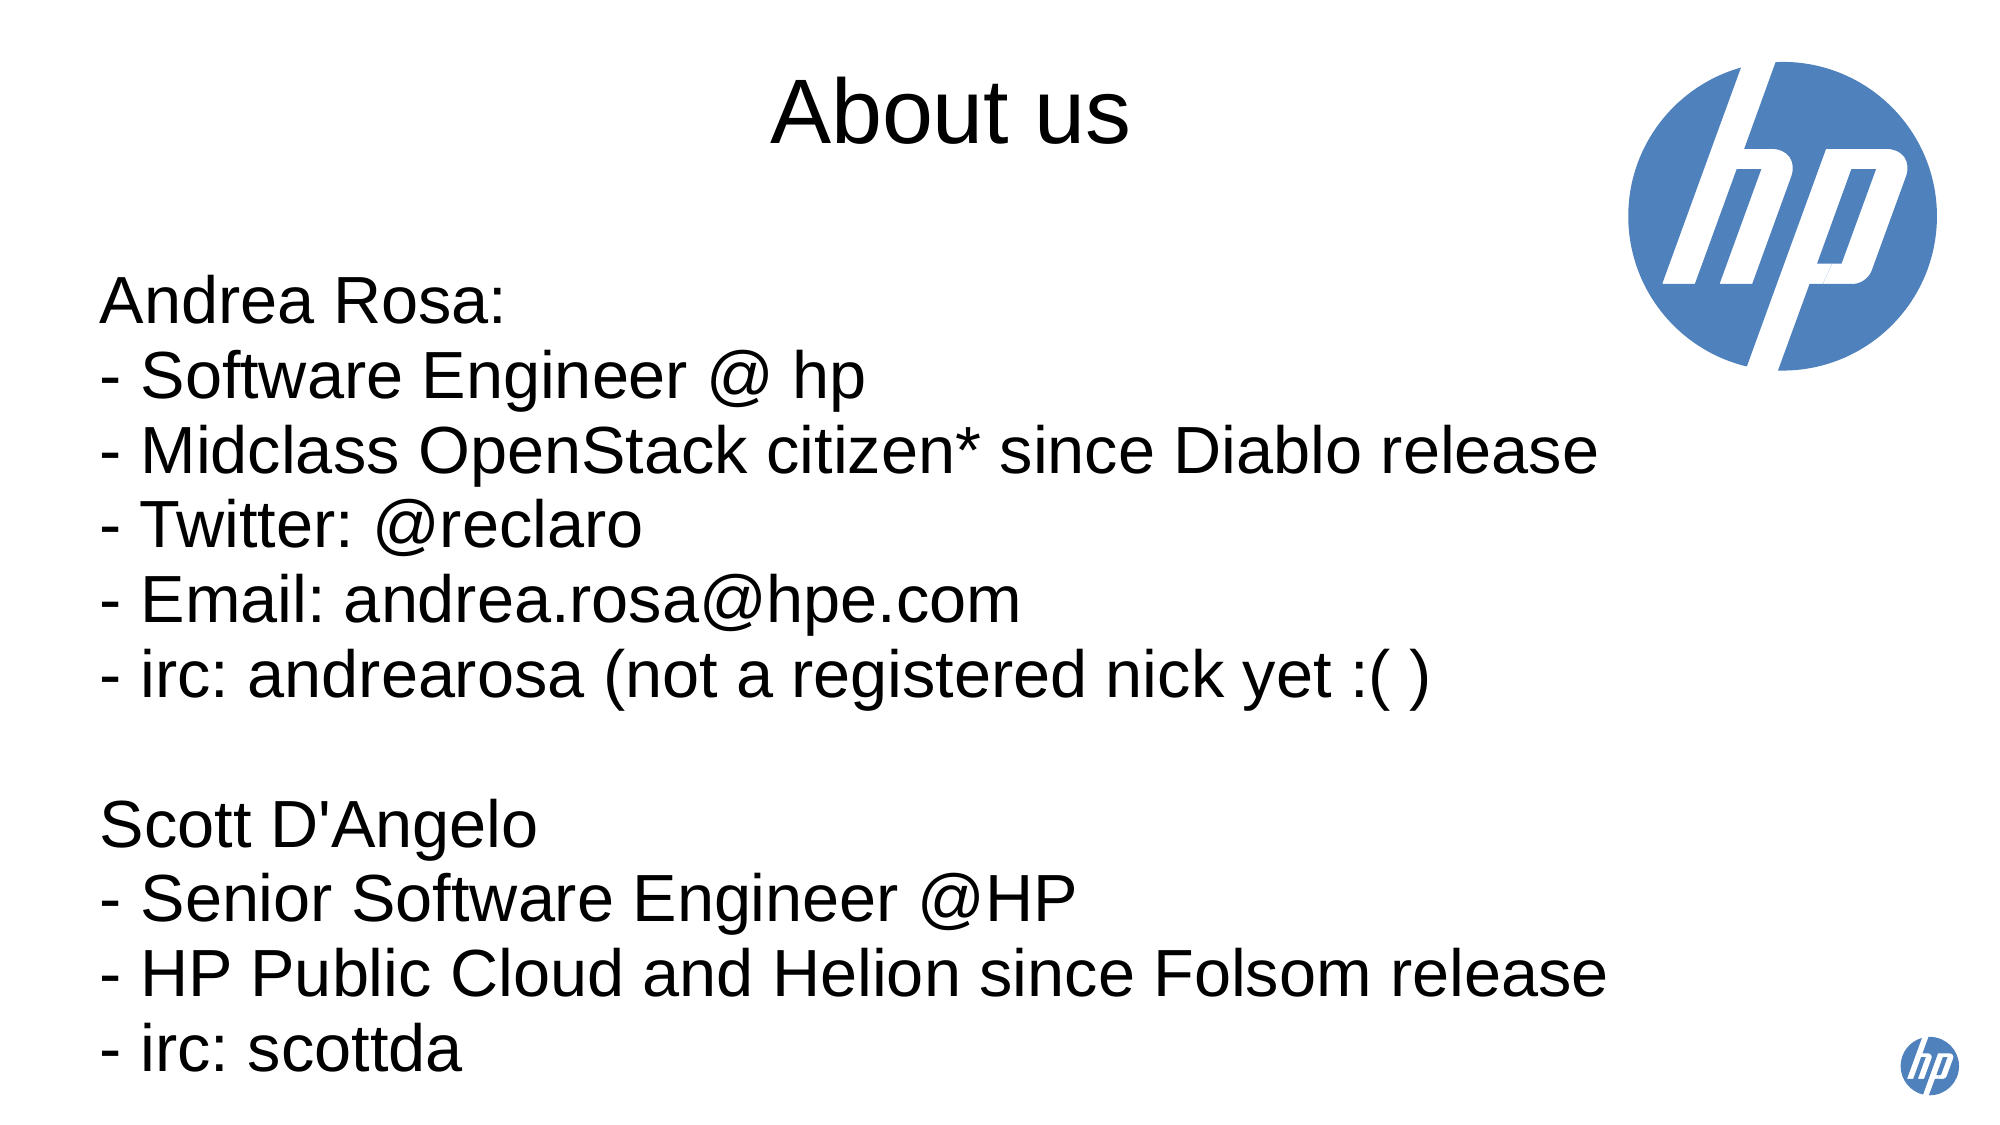

# About us
Andrea Rosa:
- Software Engineer @ hp
- Midclass OpenStack citizen* since Diablo release
- Twitter: @reclaro
- Email: andrea.rosa@hpe.com
- irc: andrearosa (not a registered nick yet :( )
Scott D'Angelo
- Senior Software Engineer @HP
- HP Public Cloud and Helion since Folsom release
- irc: scottda